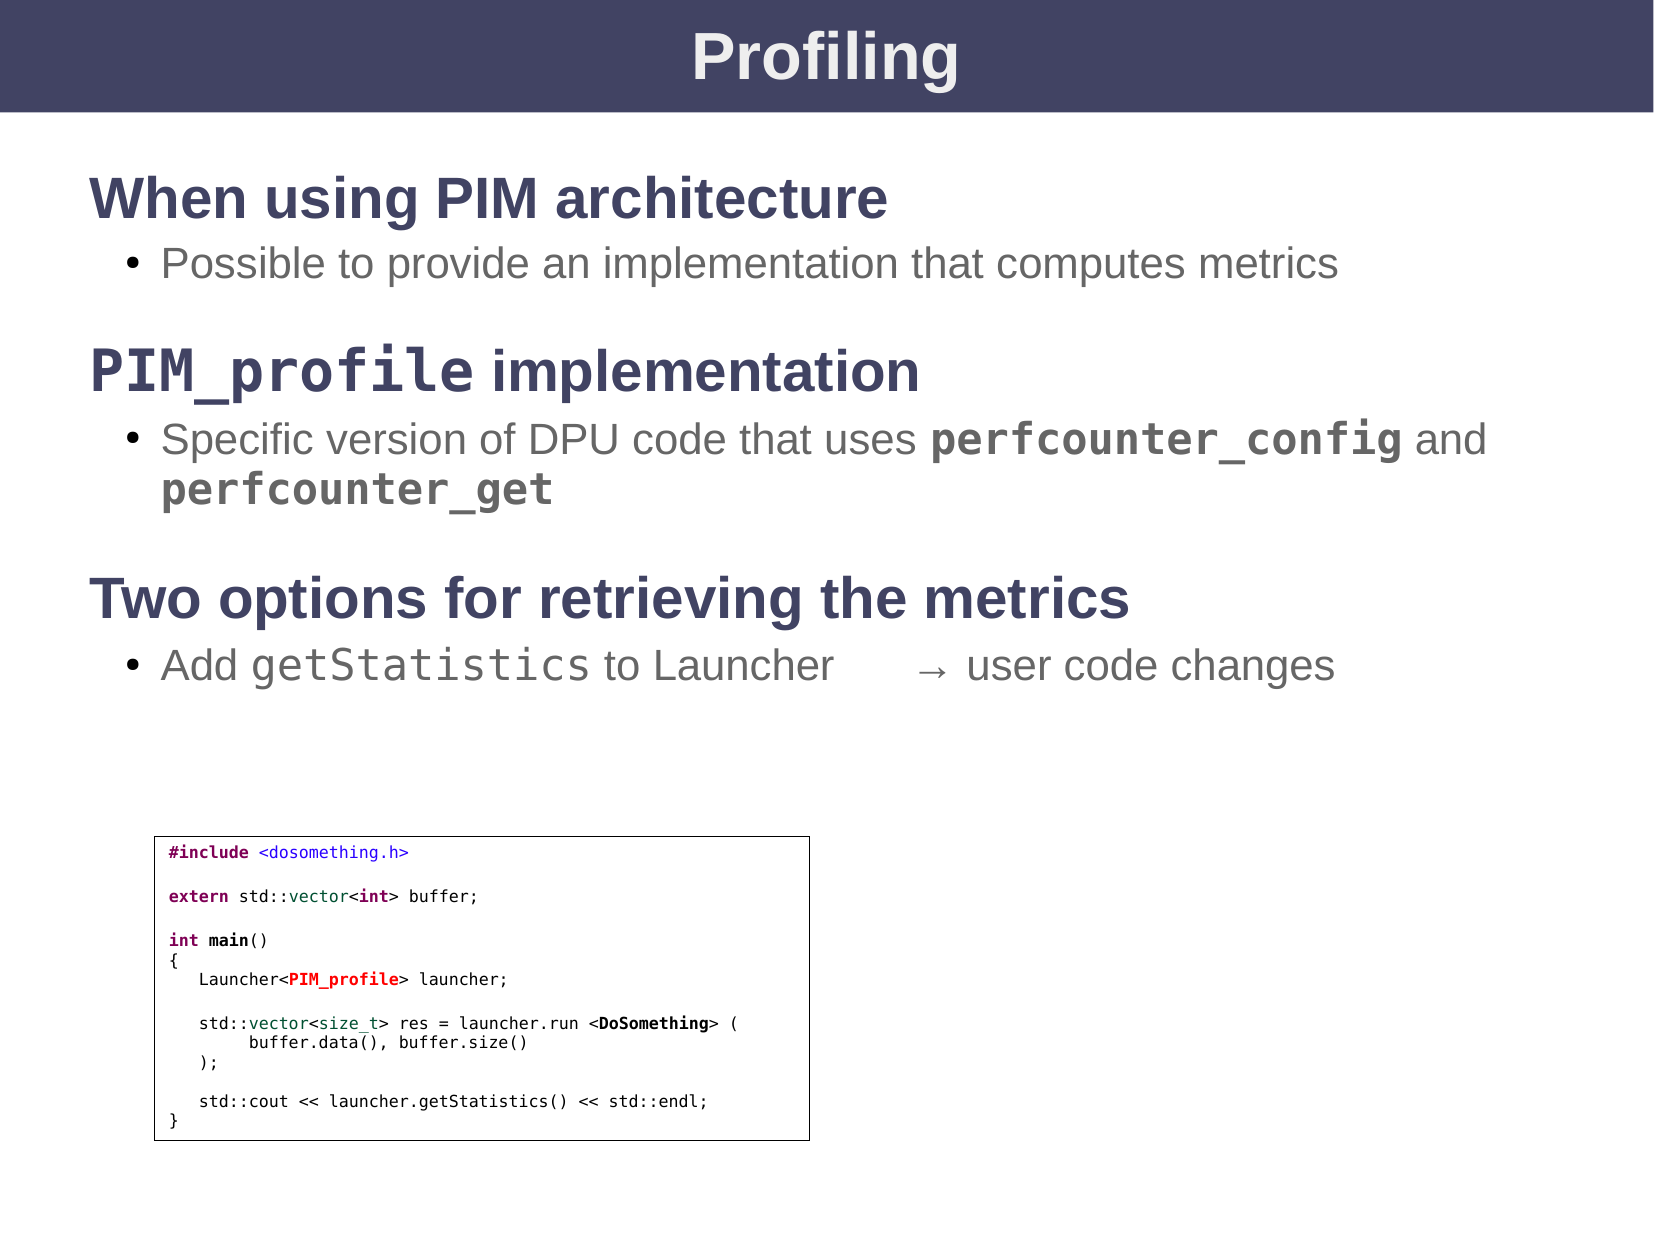

Profiling
When using PIM architecture
Possible to provide an implementation that computes metrics
PIM_profile implementation
Specific version of DPU code that uses perfcounter_config and perfcounter_get
Two options for retrieving the metrics
Add getStatistics to Launcher 	→ user code changes
#include <dosomething.h>
extern std::vector<int> buffer;
int main()
{
 Launcher<PIM_profile> launcher;
 std::vector<size_t> res = launcher.run <DoSomething> (
 buffer.data(), buffer.size()
 );
 std::cout << launcher.getStatistics() << std::endl;
}